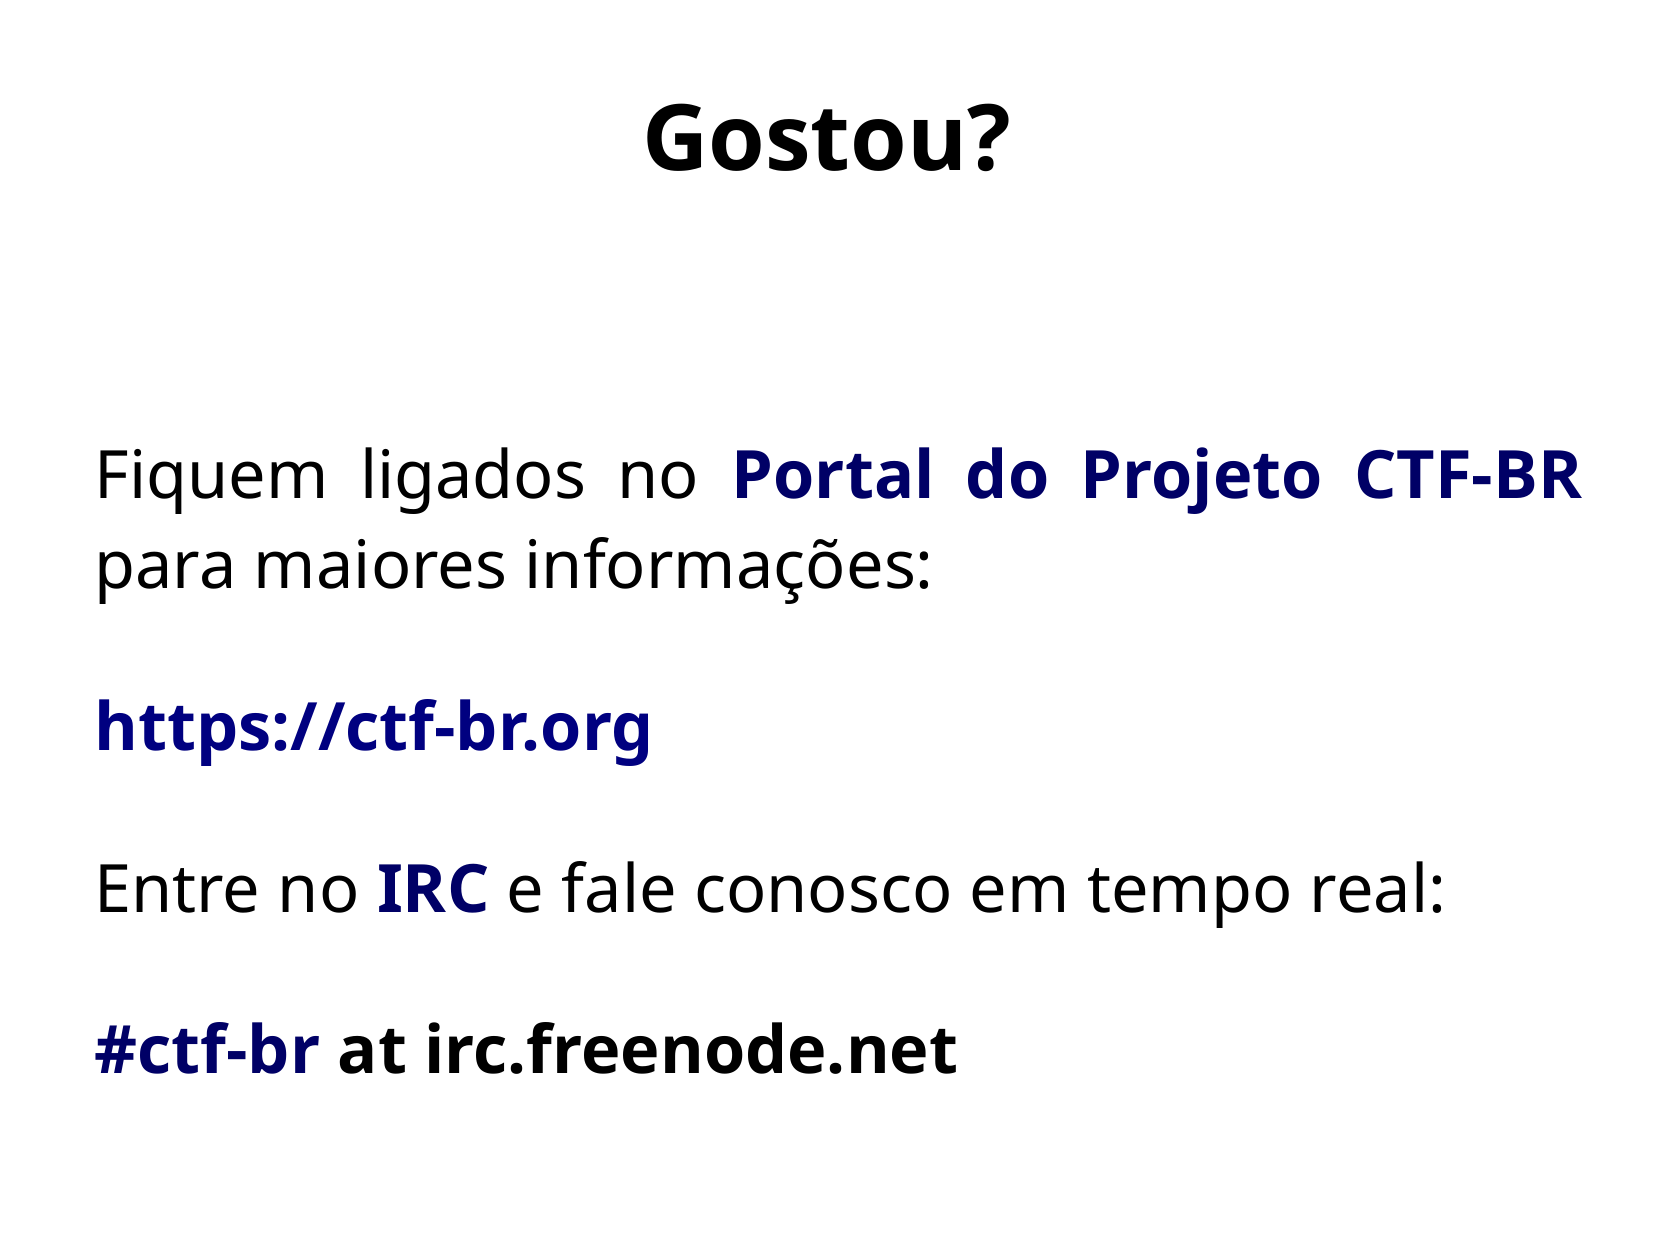

# Gostou?
Fiquem ligados no Portal do Projeto CTF-BR para maiores informações:
https://ctf-br.org
Entre no IRC e fale conosco em tempo real:
#ctf-br at irc.freenode.net